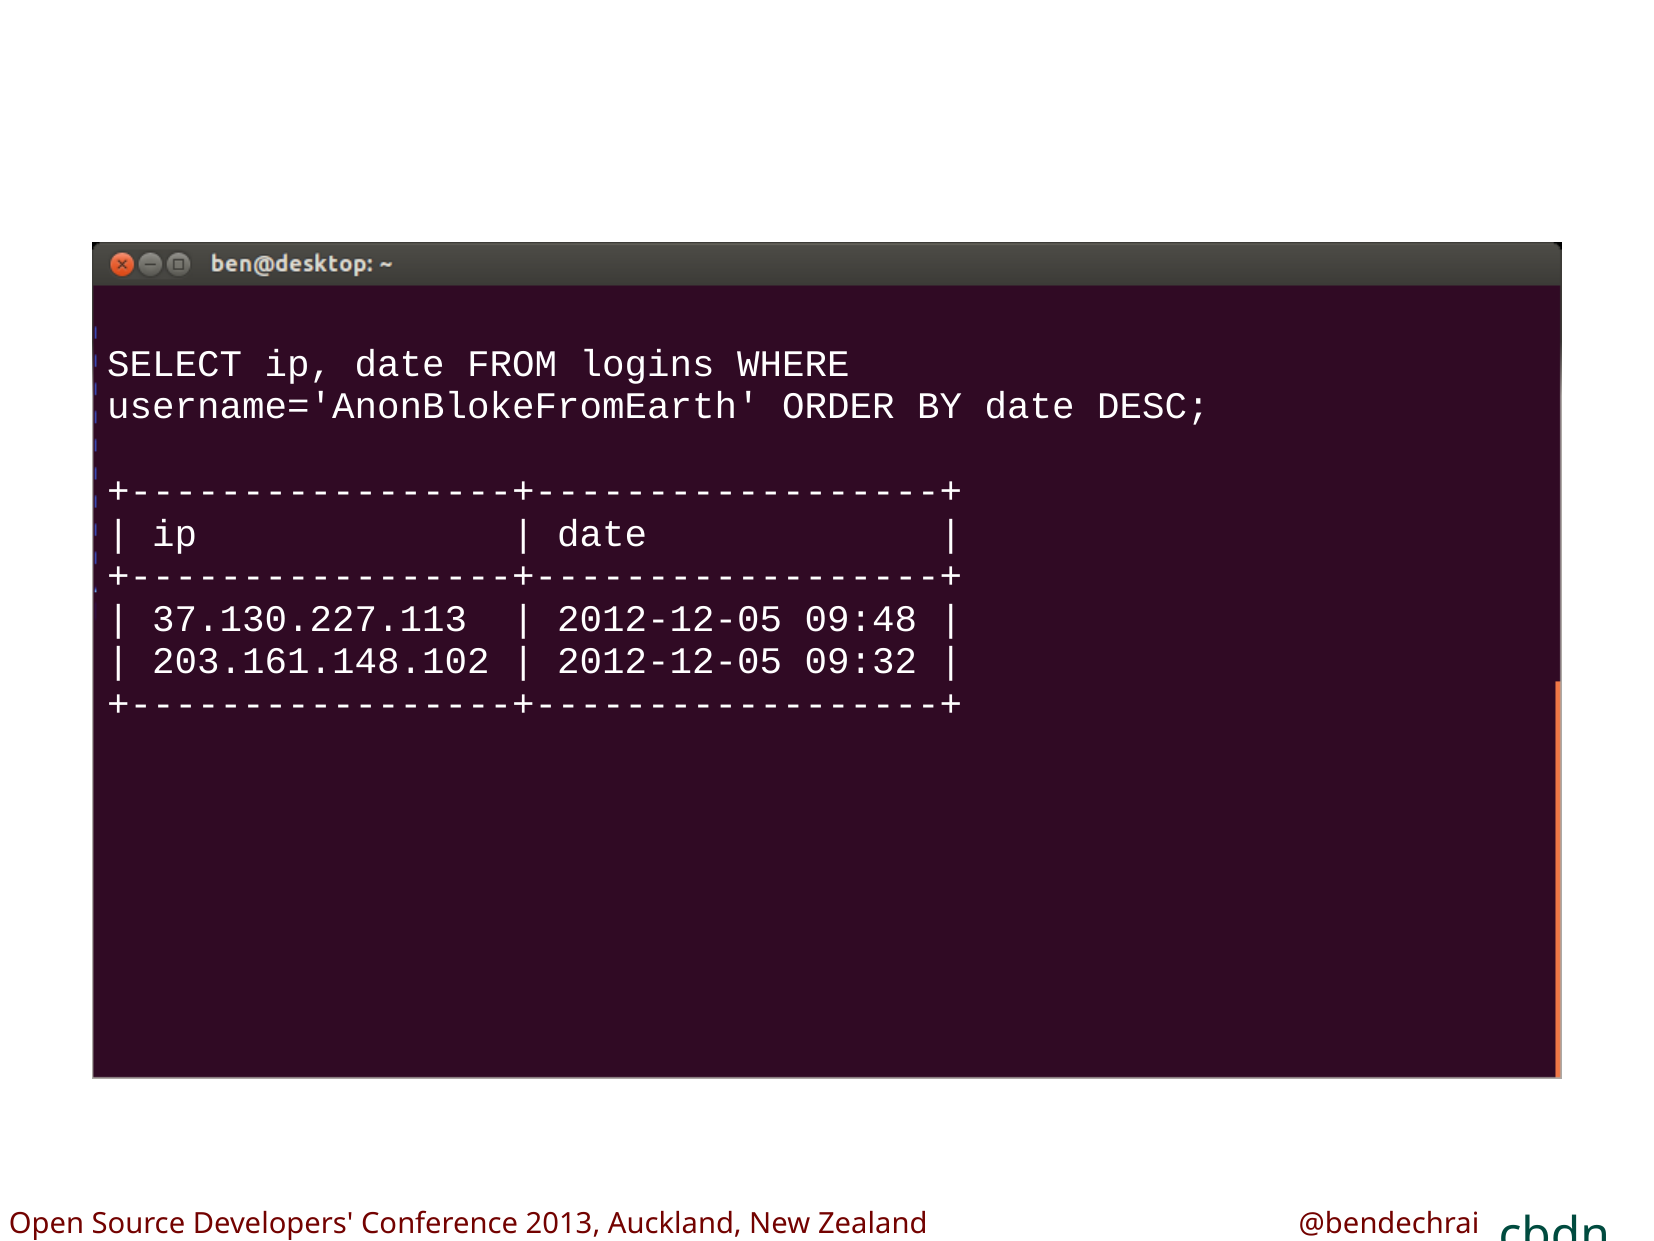

SELECT ip, date FROM logins WHERE username='AnonBlokeFromEarth' ORDER BY date DESC;
+-----------------+------------------+
| ip | date |
+-----------------+------------------+
| 37.130.227.113 | 2012-12-05 09:48 |
| 203.161.148.102 | 2012-12-05 09:32 |
+-----------------+------------------+
cbdn
Open Source Developers' Conference 2013, Auckland, New Zealand
@bendechrai